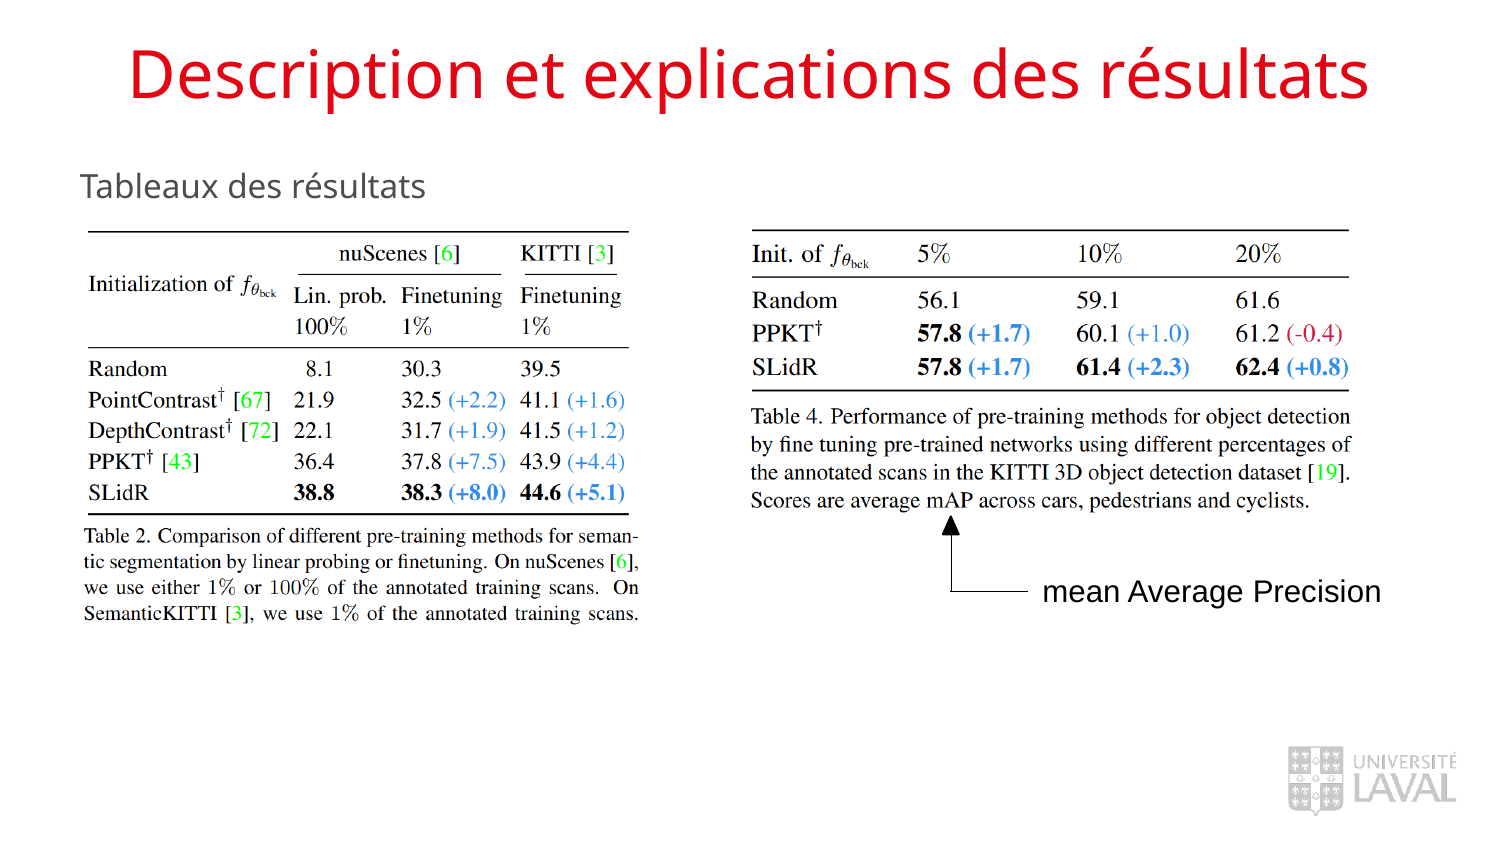

# Description et explications des résultats
Tableaux des résultats
mean Average Precision